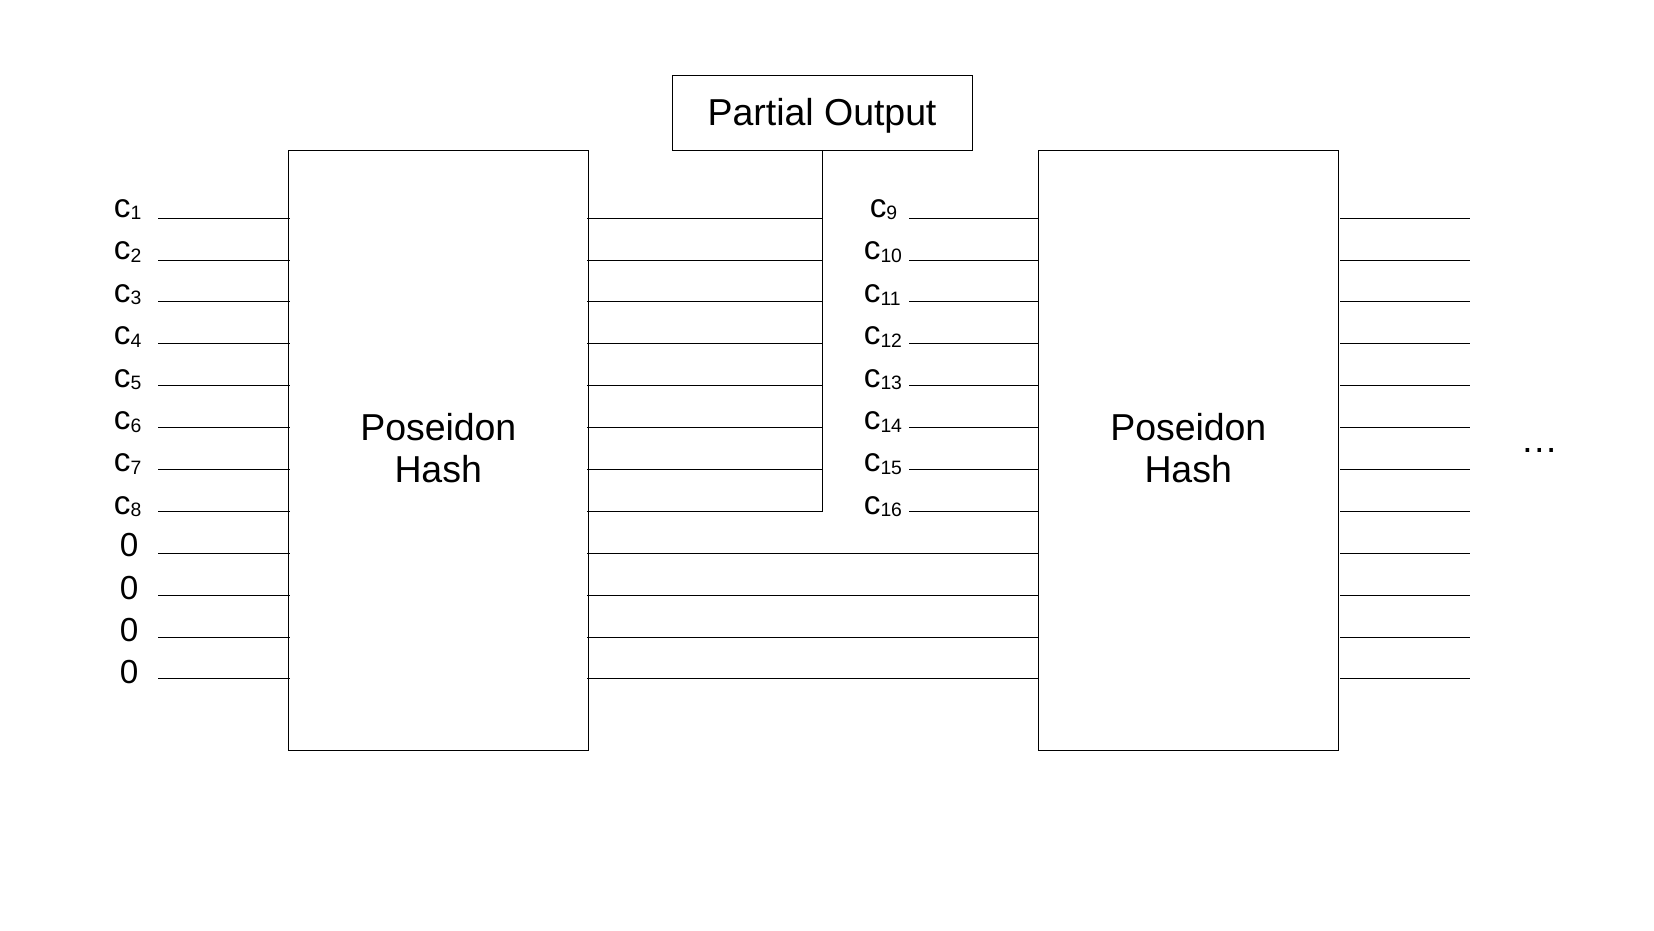

Partial Output
c1
c9
c2
c10
c3
c11
c4
c12
c5
c13
c6
c14
Poseidon
Hash
Poseidon
Hash
…
c7
c15
c8
c16
0
0
0
0